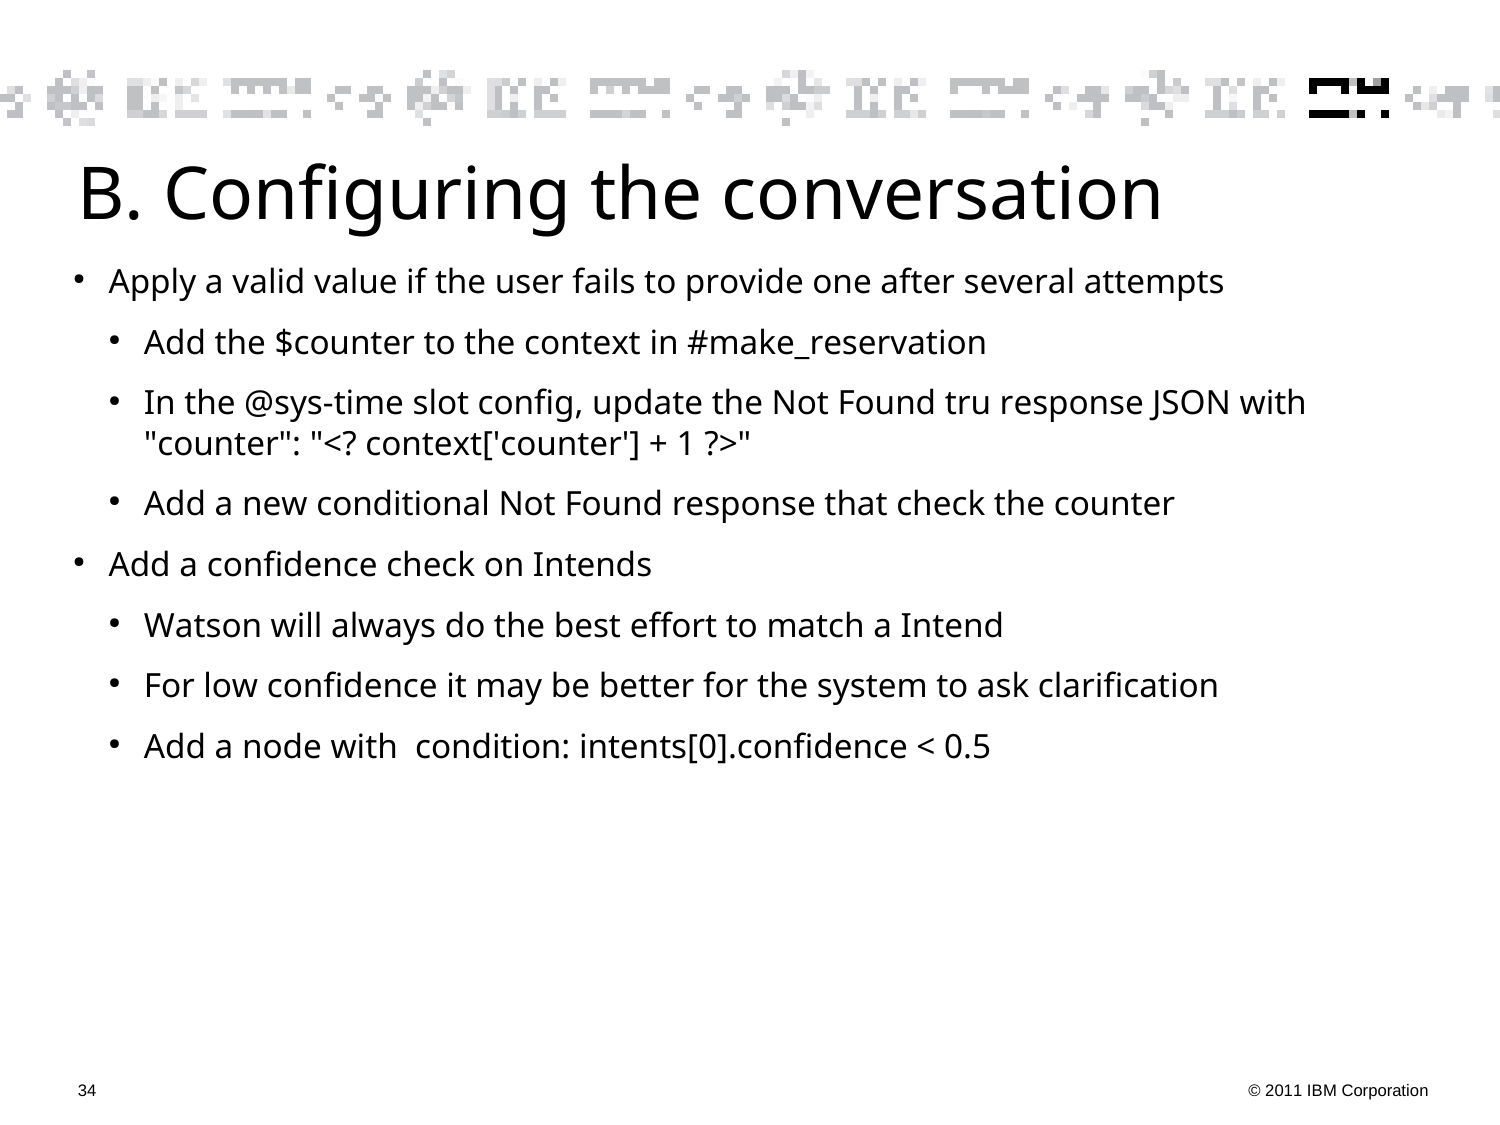

# B. Configuring the conversation
Apply a valid value if the user fails to provide one after several attempts
Add the $counter to the context in #make_reservation
In the @sys-time slot config, update the Not Found tru response JSON with "counter": "<? context['counter'] + 1 ?>"
Add a new conditional Not Found response that check the counter
Add a confidence check on Intends
Watson will always do the best effort to match a Intend
For low confidence it may be better for the system to ask clarification
Add a node with condition: intents[0].confidence < 0.5
34